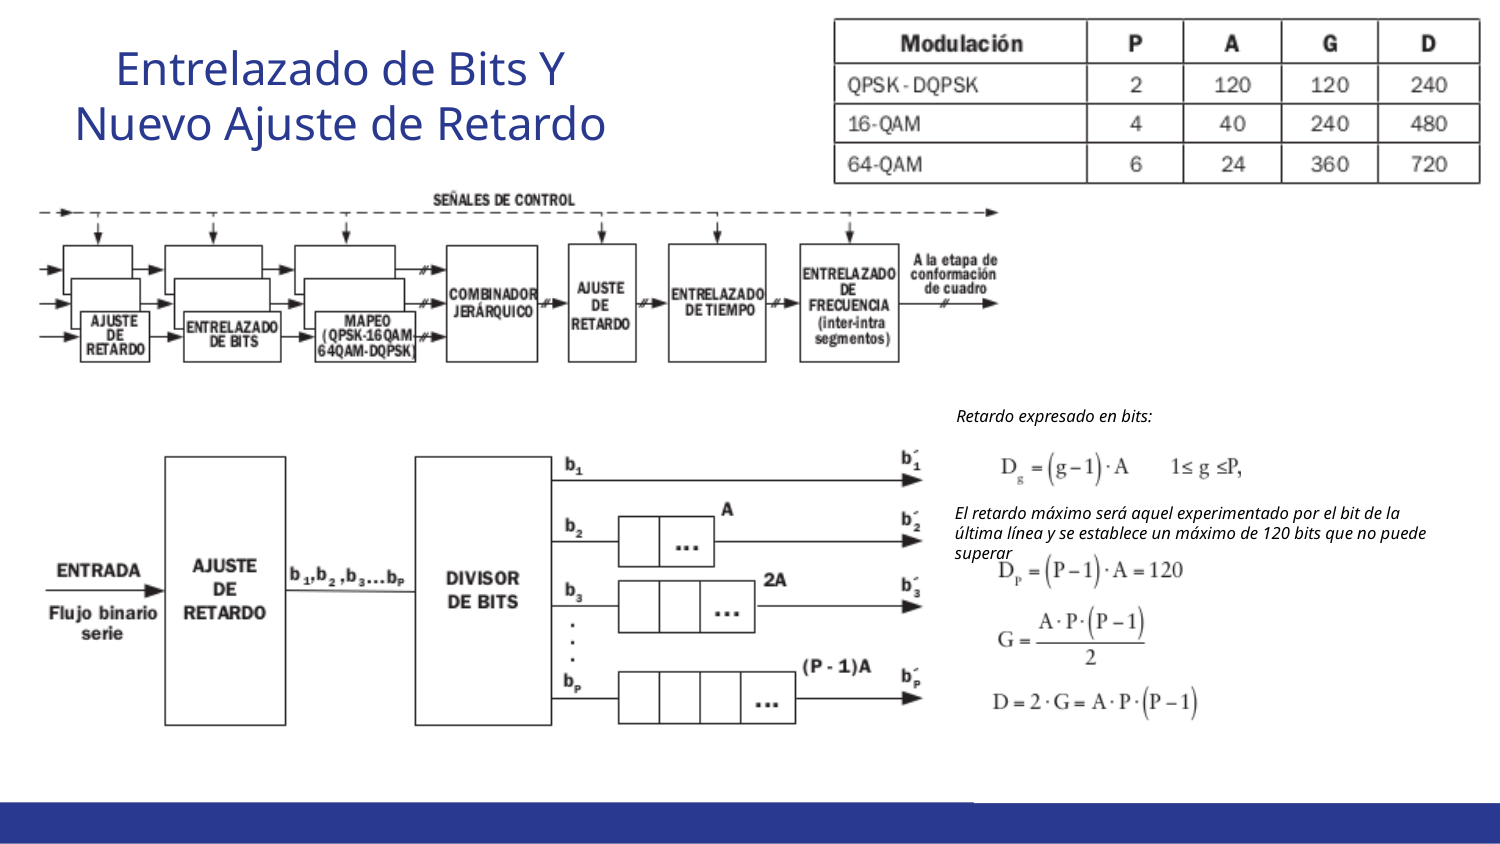

# Entrelazado de Bits Y Nuevo Ajuste de Retardo
Retardo expresado en bits:
El retardo máximo será aquel experimentado por el bit de la última línea y se establece un máximo de 120 bits que no puede superar